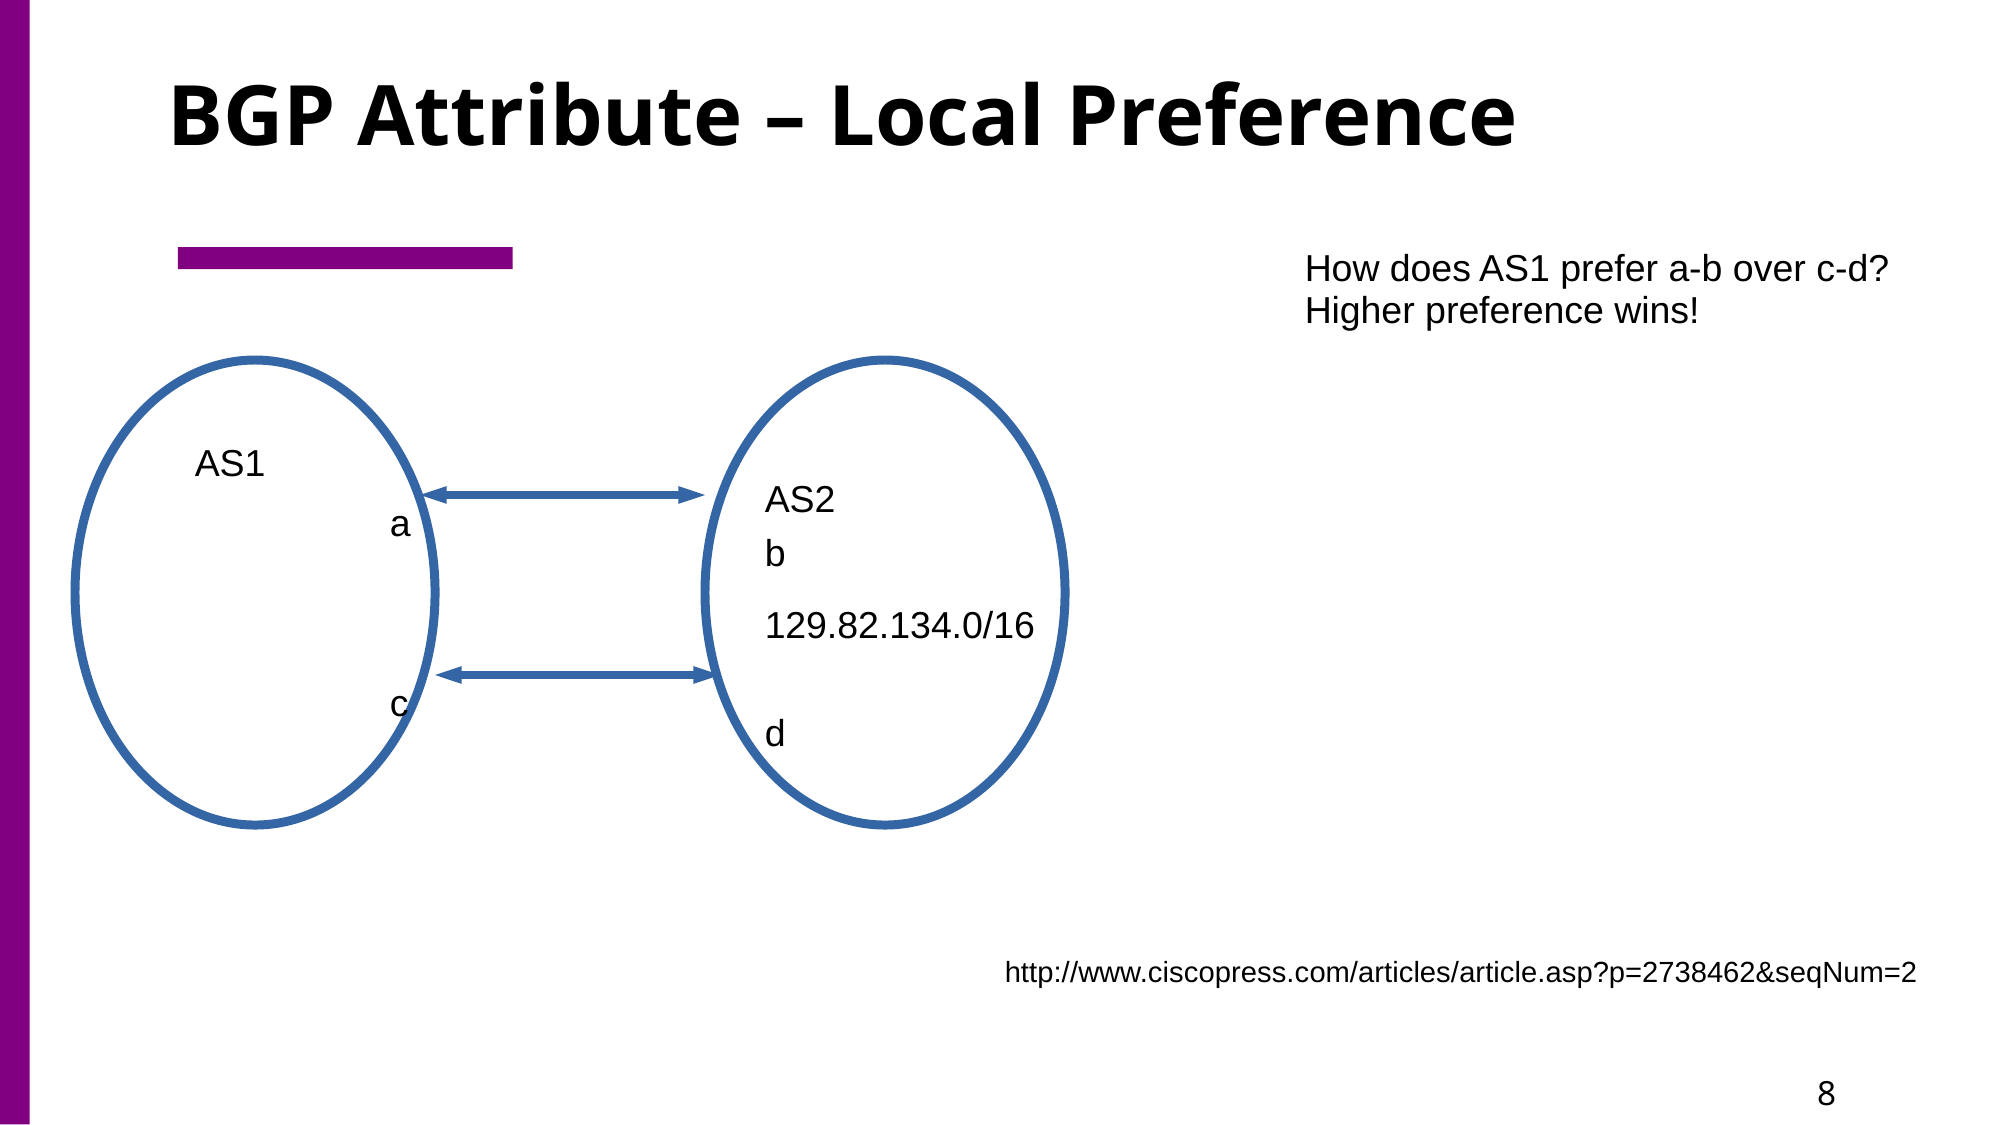

# BGP Attribute – Local Preference
How does AS1 prefer a-b over c-d?
Higher preference wins!
AS1
AS2
129.82.134.0/16
a
b
c
d
http://www.ciscopress.com/articles/article.asp?p=2738462&seqNum=2